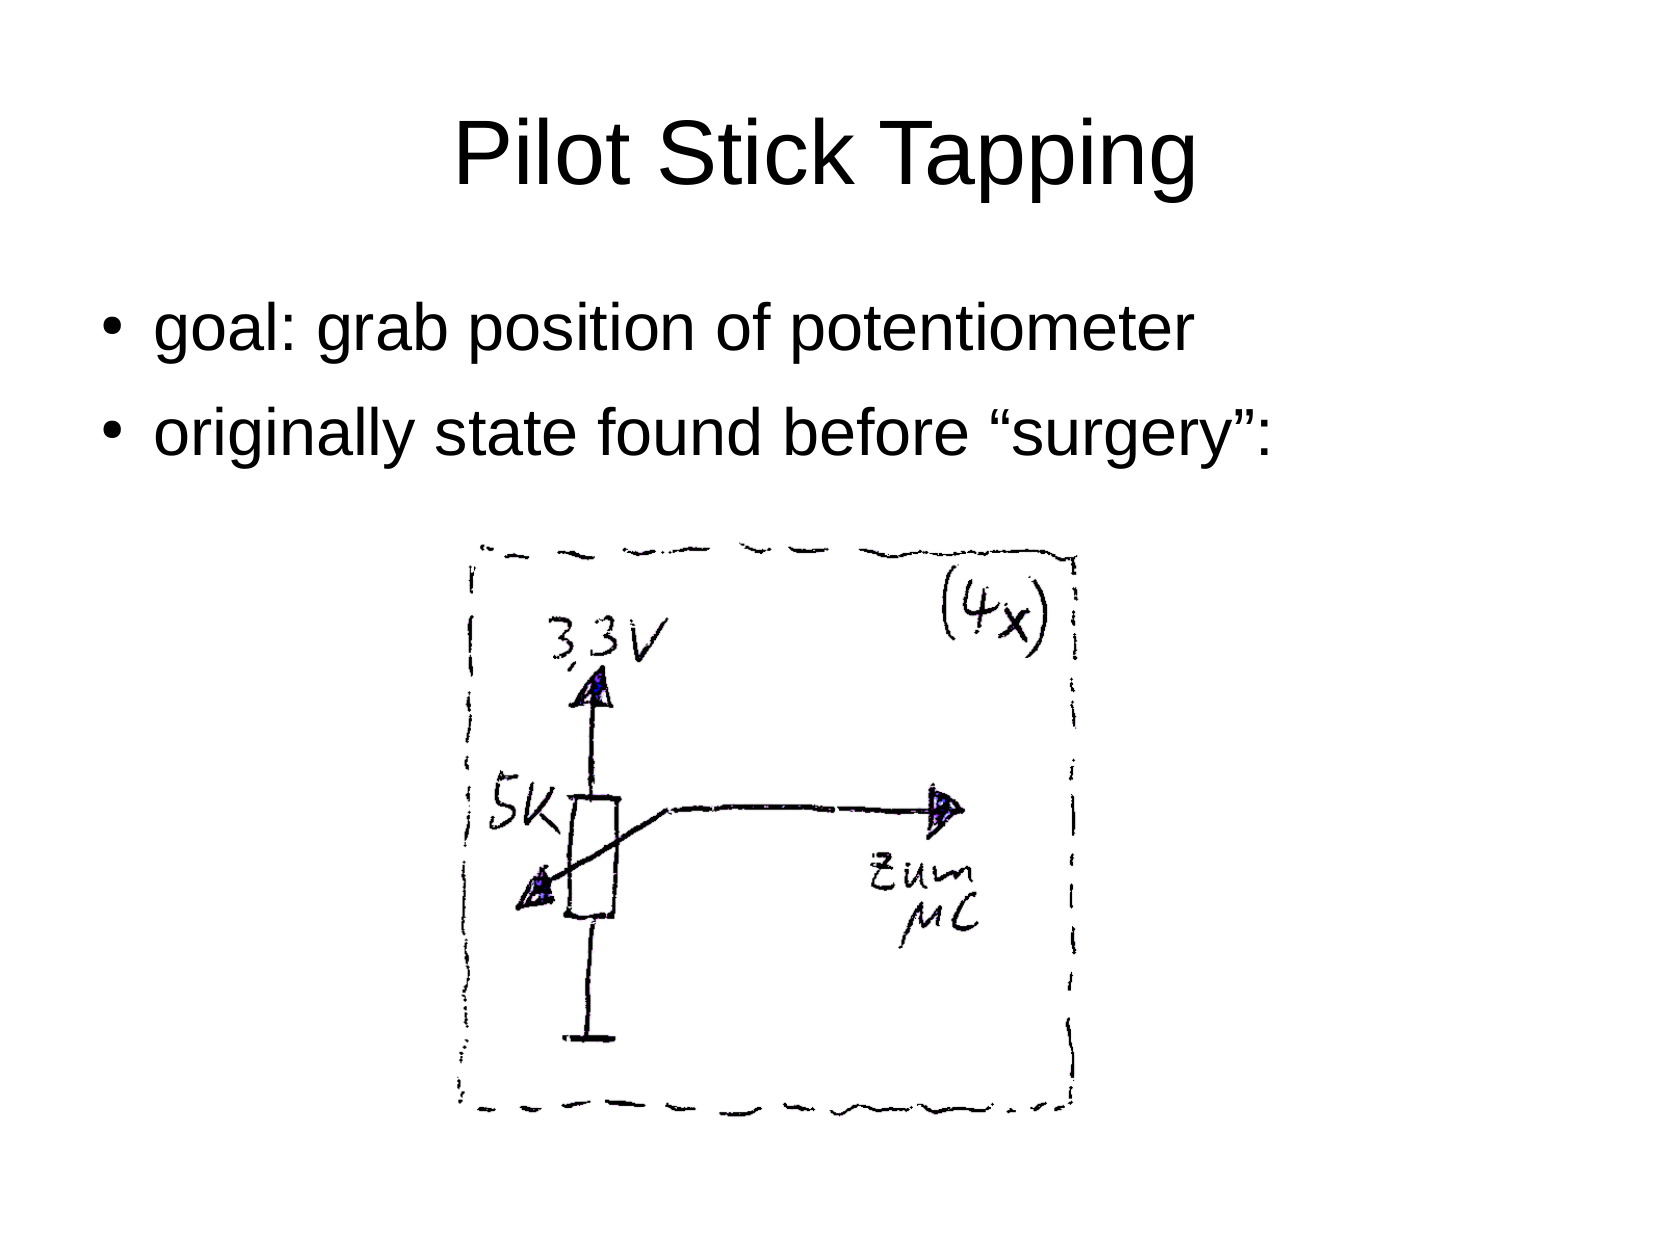

# Pilot Stick Tapping
goal: grab position of potentiometer
originally state found before “surgery”: